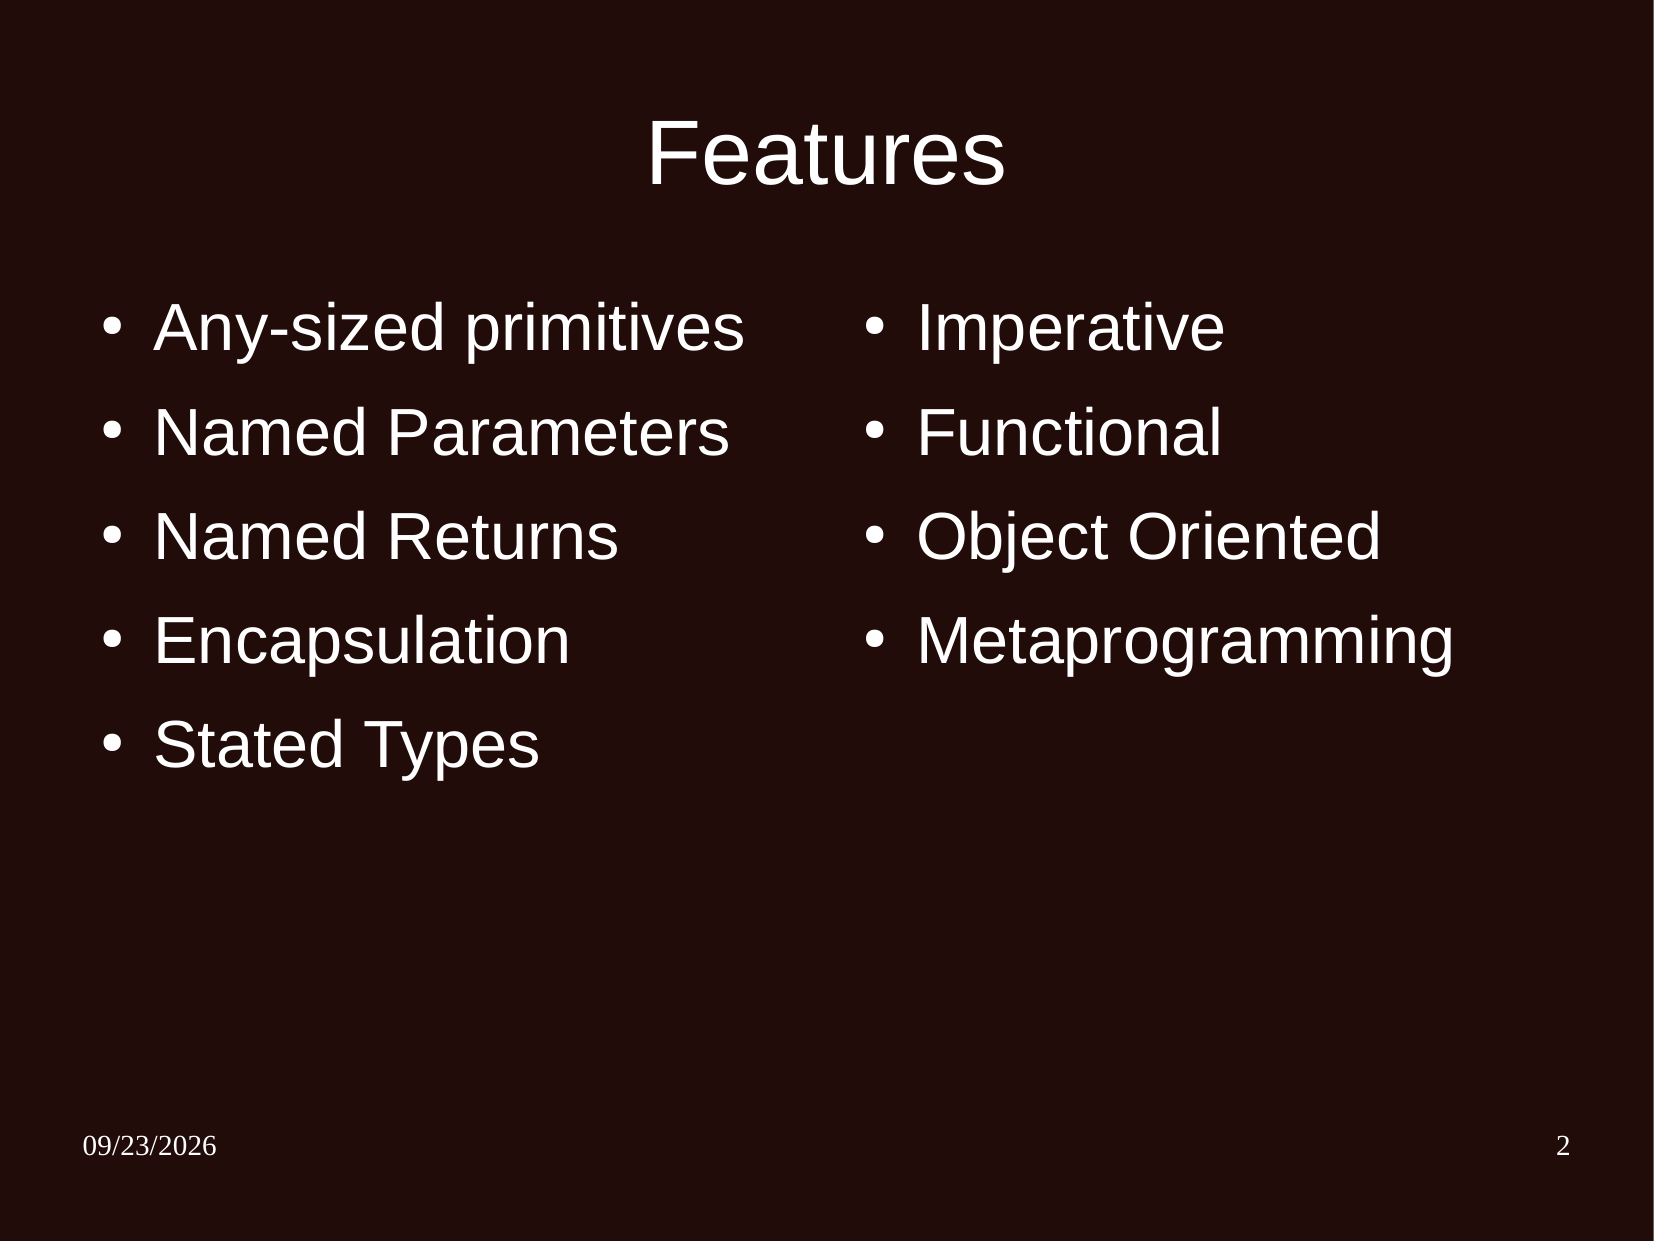

# Features
Any-sized primitives
Named Parameters
Named Returns
Encapsulation
Stated Types
Imperative
Functional
Object Oriented
Metaprogramming
2